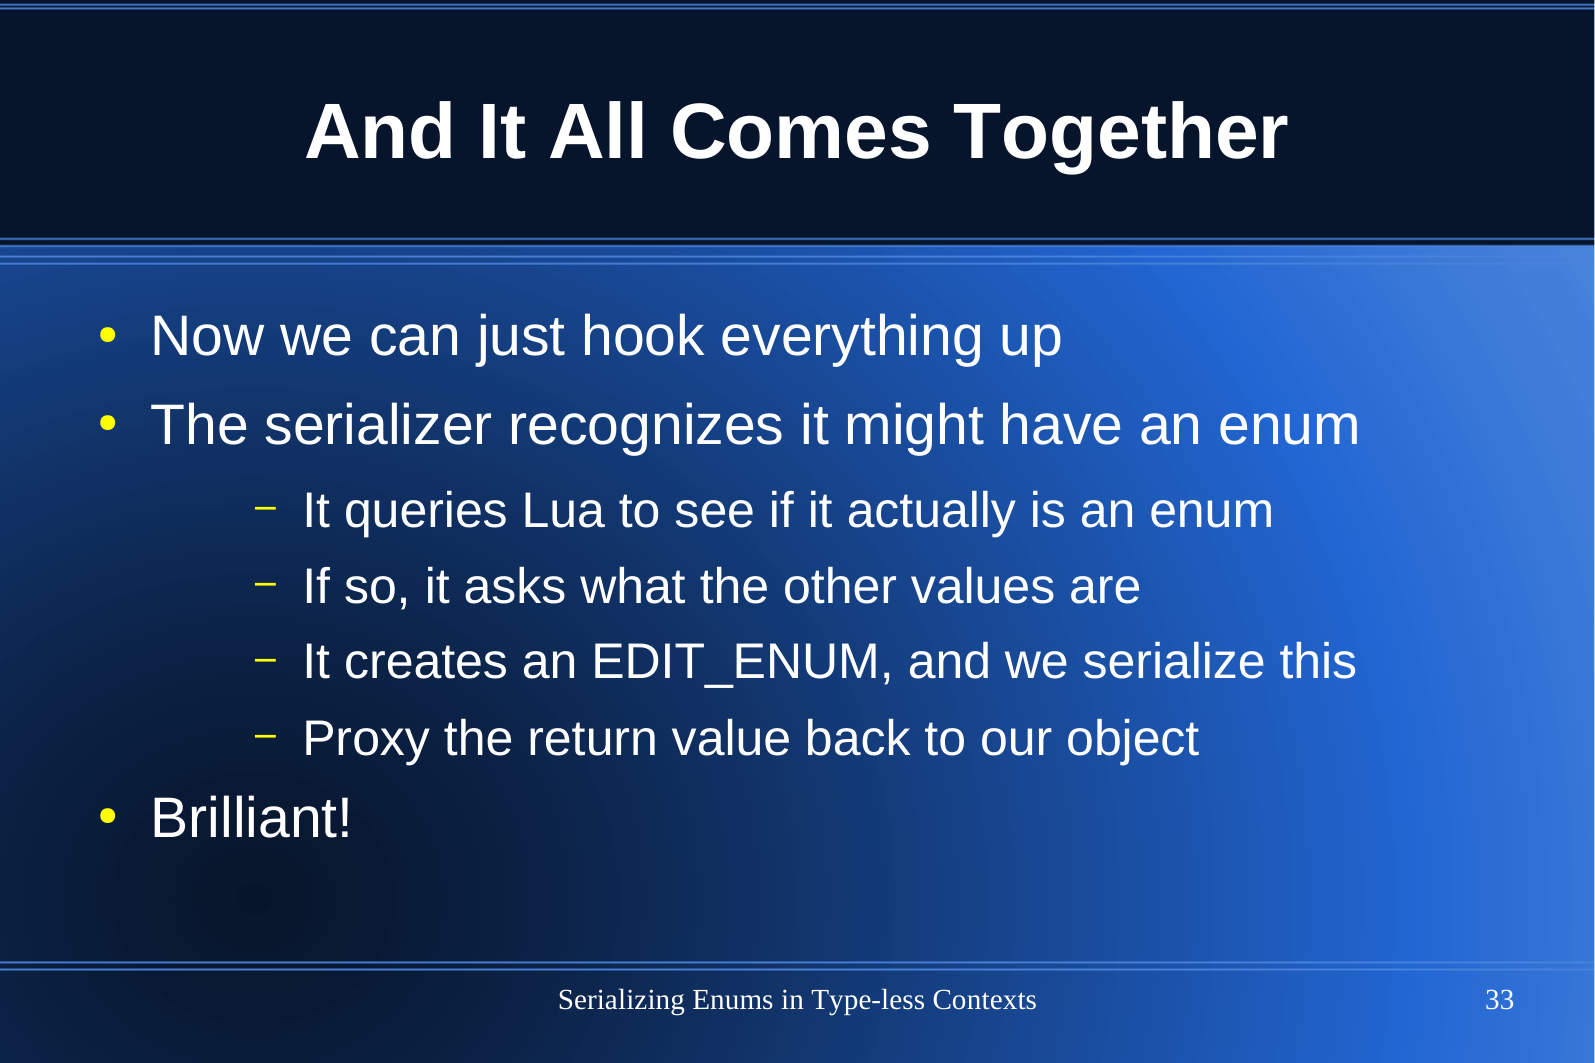

# And It All Comes Together
Now we can just hook everything up
The serializer recognizes it might have an enum
It queries Lua to see if it actually is an enum
If so, it asks what the other values are
It creates an EDIT_ENUM, and we serialize this
Proxy the return value back to our object
Brilliant!
Serializing Enums in Type-less Contexts
33